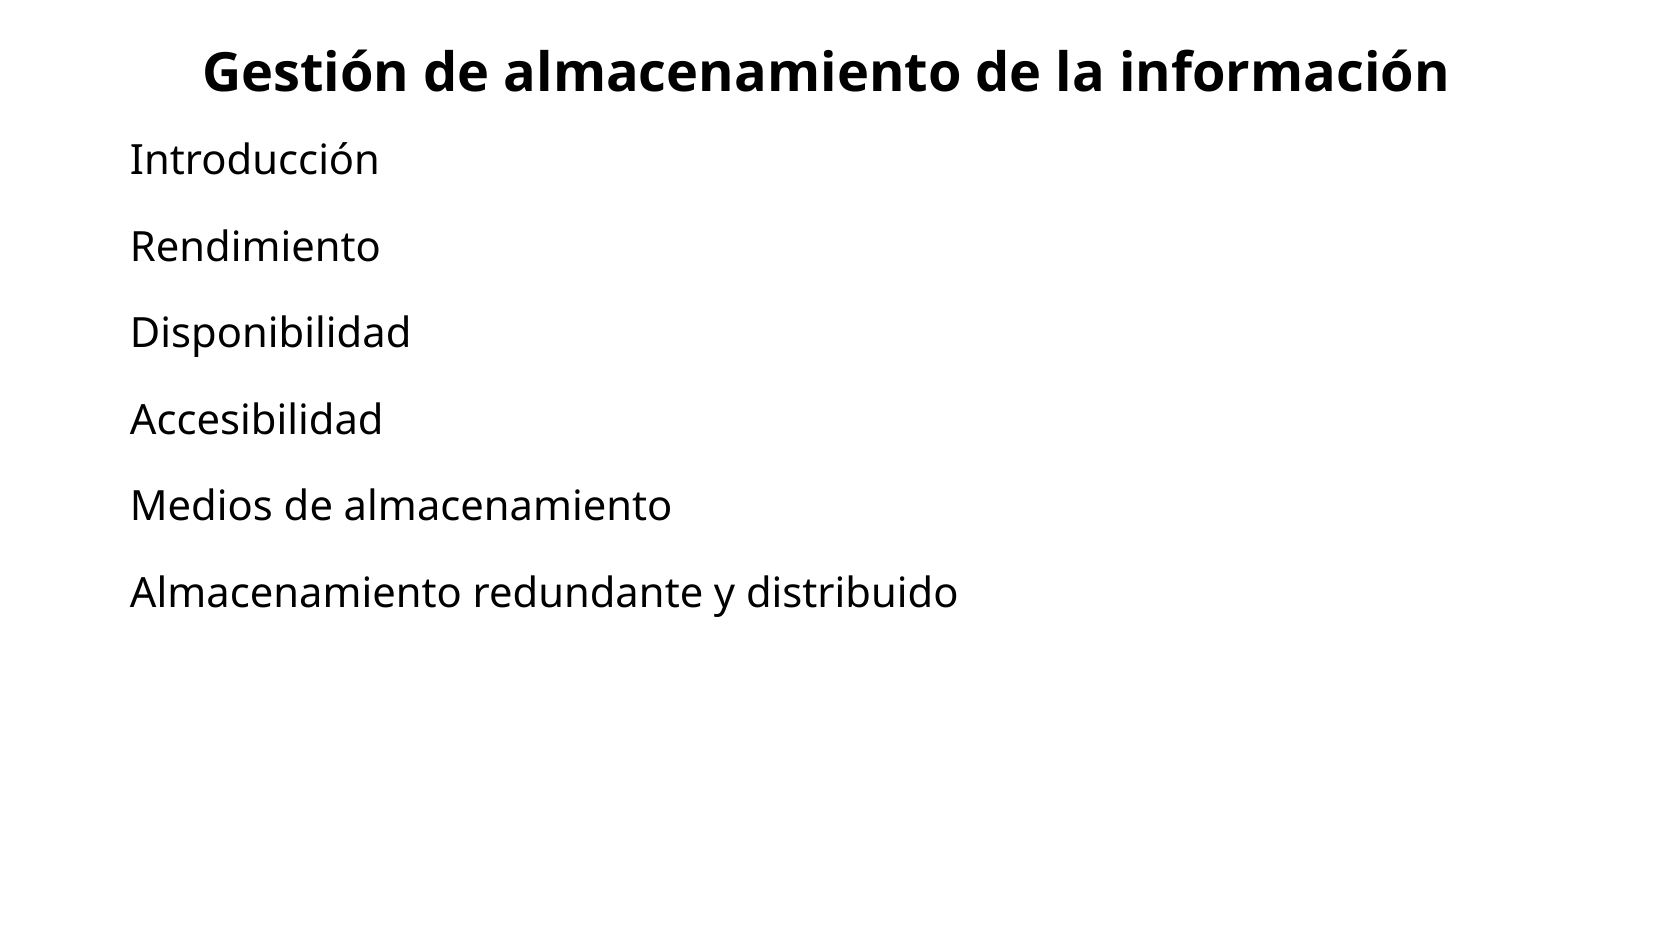

# Gestión de almacenamiento de la información
Introducción
Rendimiento
Disponibilidad
Accesibilidad
Medios de almacenamiento
Almacenamiento redundante y distribuido